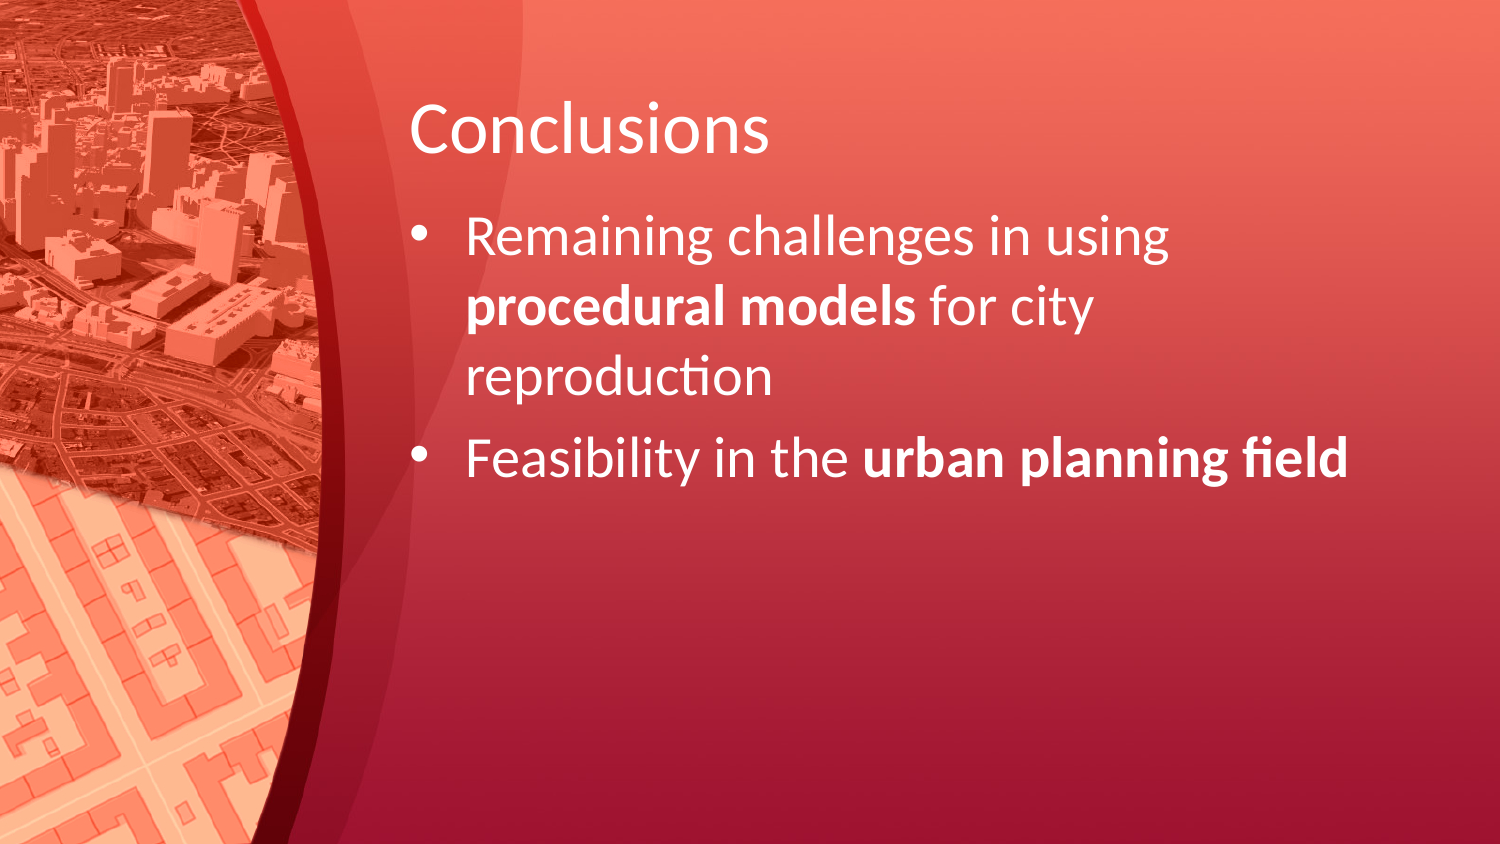

# Conclusions
Remaining challenges in using procedural models for city reproduction
Feasibility in the urban planning field